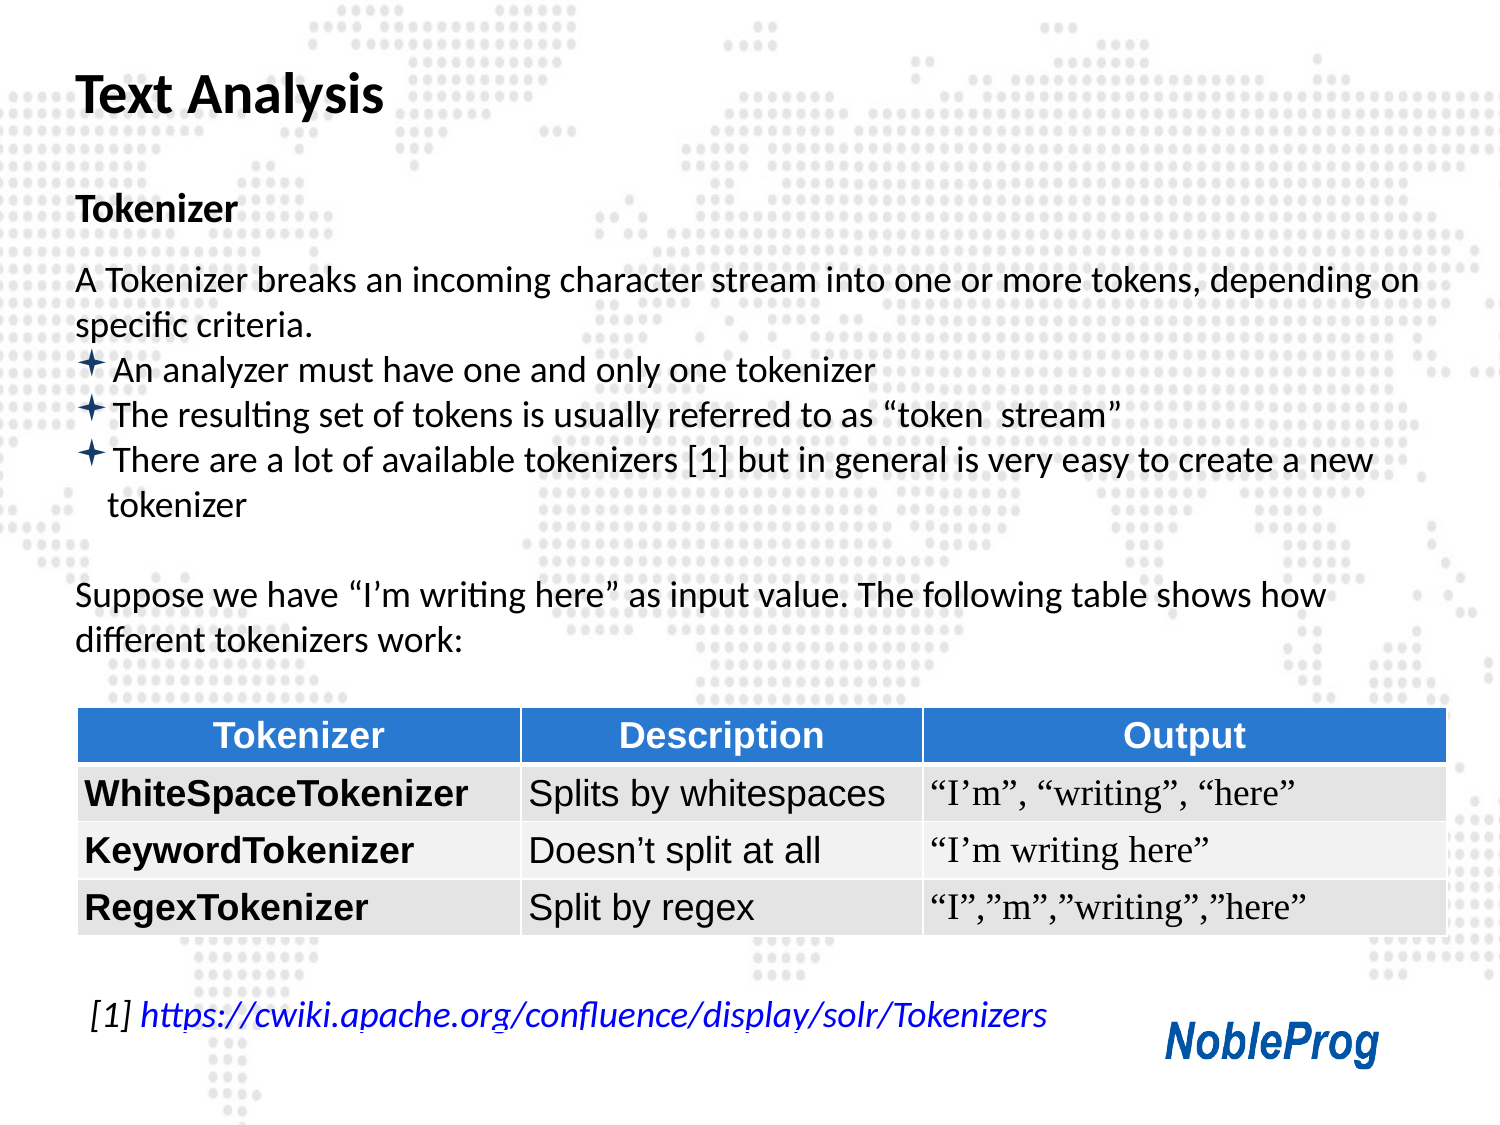

Text Analysis
Tokenizer
A Tokenizer breaks an incoming character stream into one or more tokens, depending on specific criteria.
An analyzer must have one and only one tokenizer
The resulting set of tokens is usually referred to as “token stream”
There are a lot of available tokenizers [1] but in general is very easy to create a new tokenizer
Suppose we have “I’m writing here” as input value. The following table shows how different tokenizers work:
| Tokenizer | Description | Output |
| --- | --- | --- |
| WhiteSpaceTokenizer | Splits by whitespaces | “I’m”, “writing”, “here” |
| KeywordTokenizer | Doesn’t split at all | “I’m writing here” |
| RegexTokenizer | Split by regex | “I”,”m”,”writing”,”here” |
[1] https://cwiki.apache.org/confluence/display/solr/Tokenizers